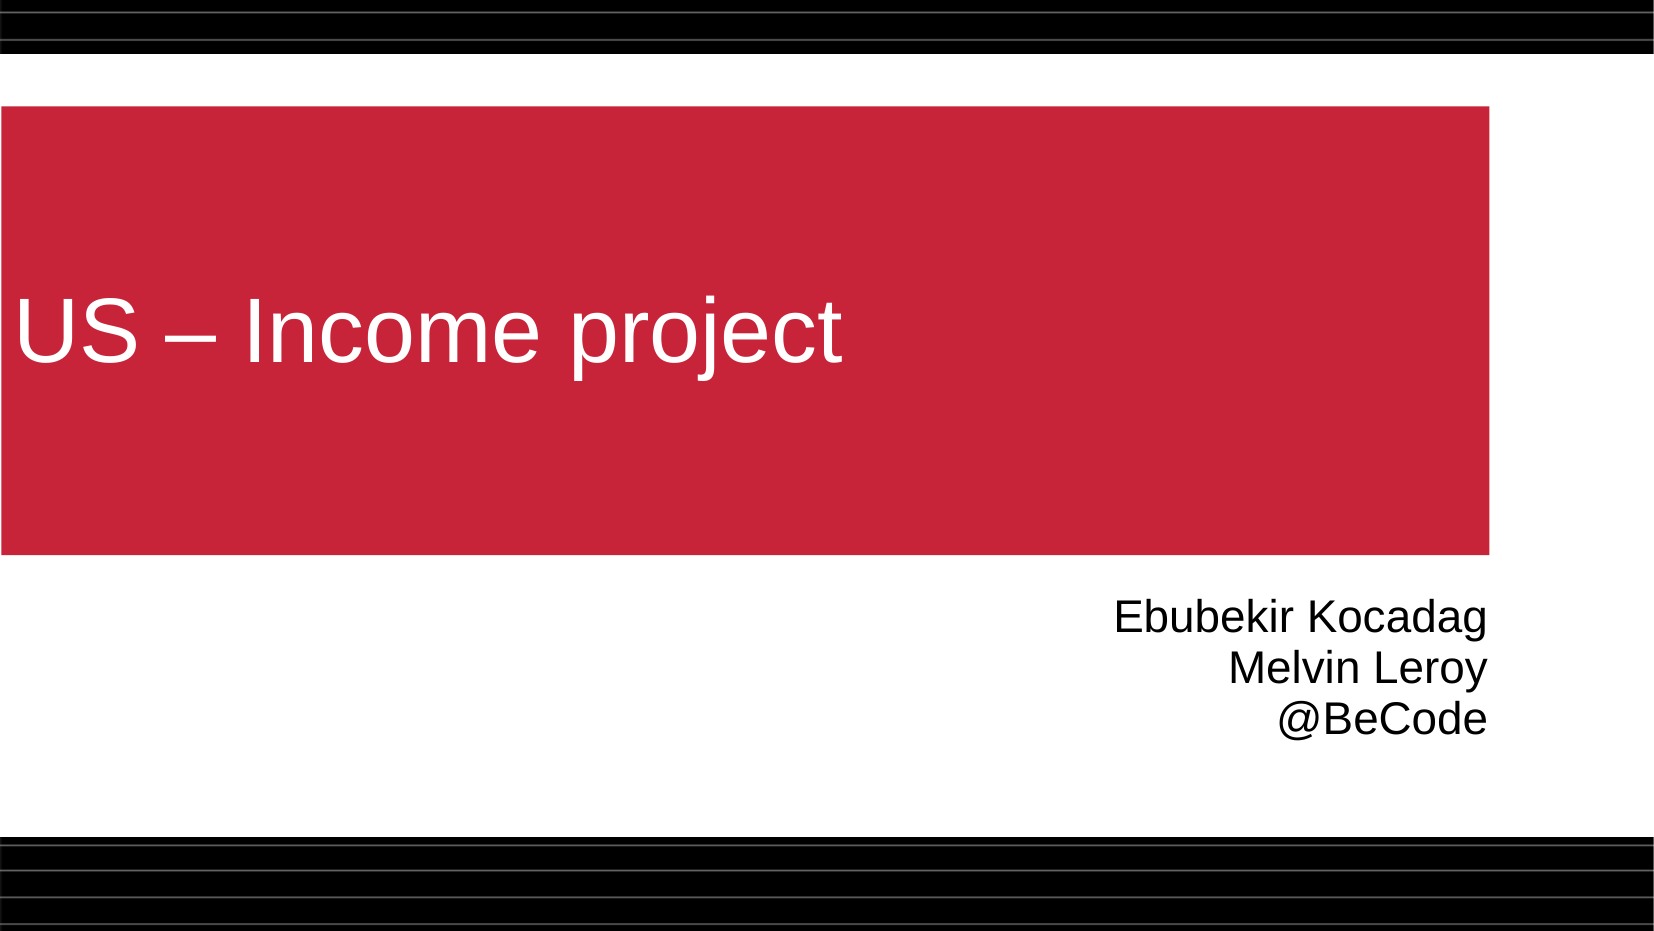

# US – Income project
Ebubekir Kocadag
Melvin Leroy
@BeCode